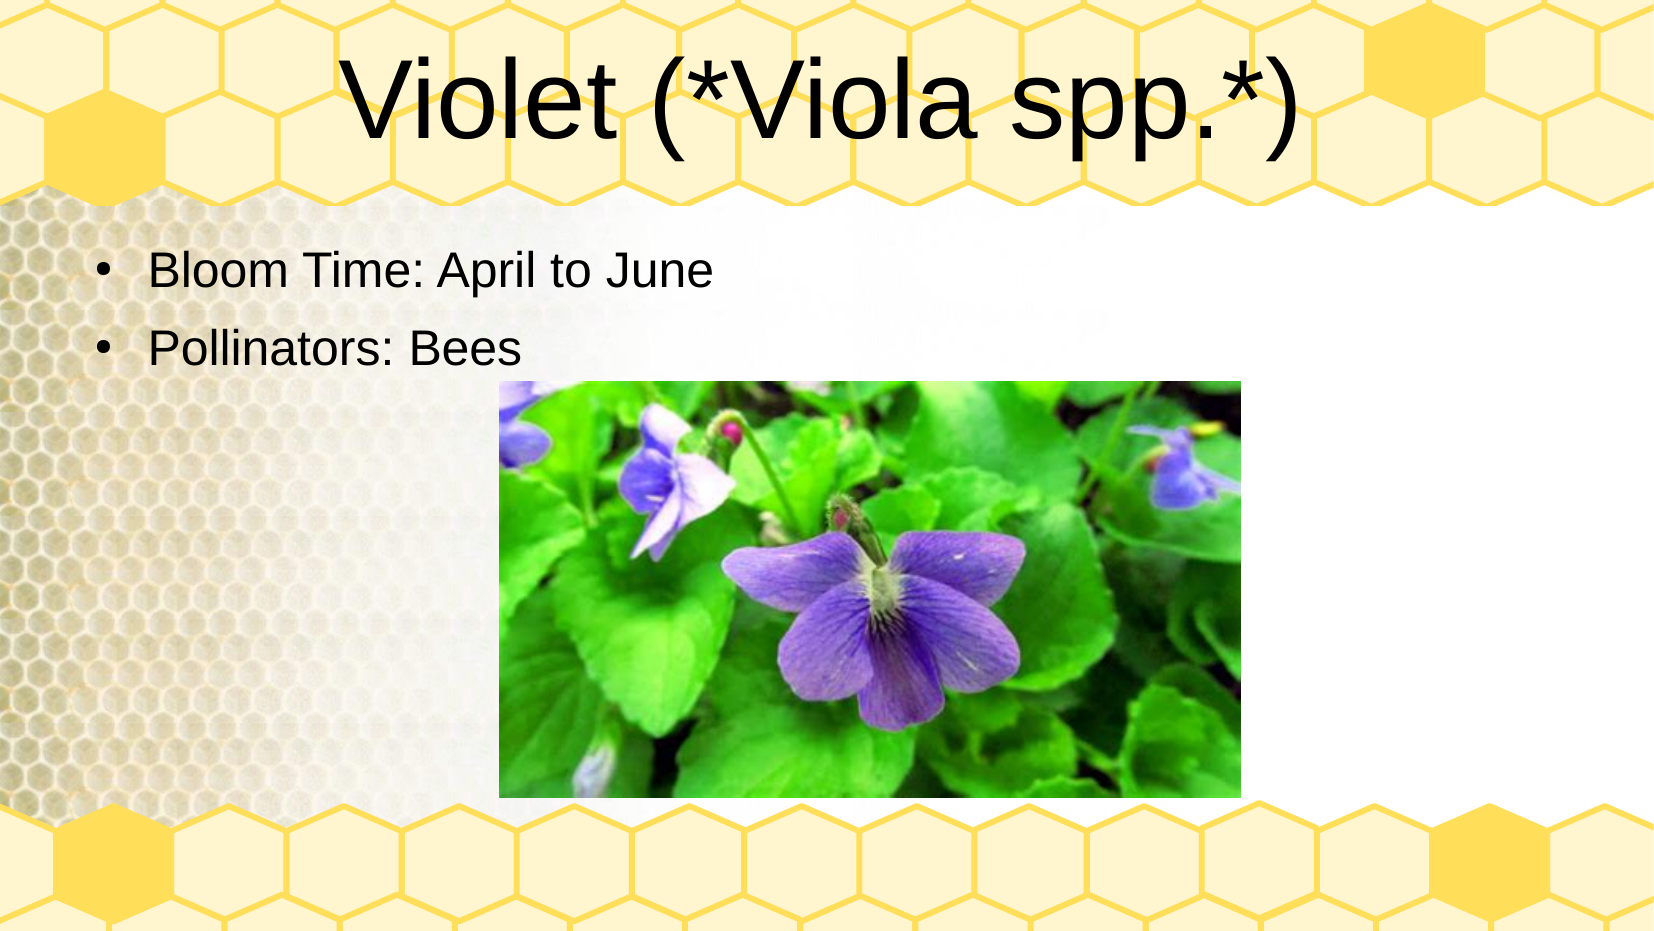

# Violet (*Viola spp.*)
Bloom Time: April to June
Pollinators: Bees